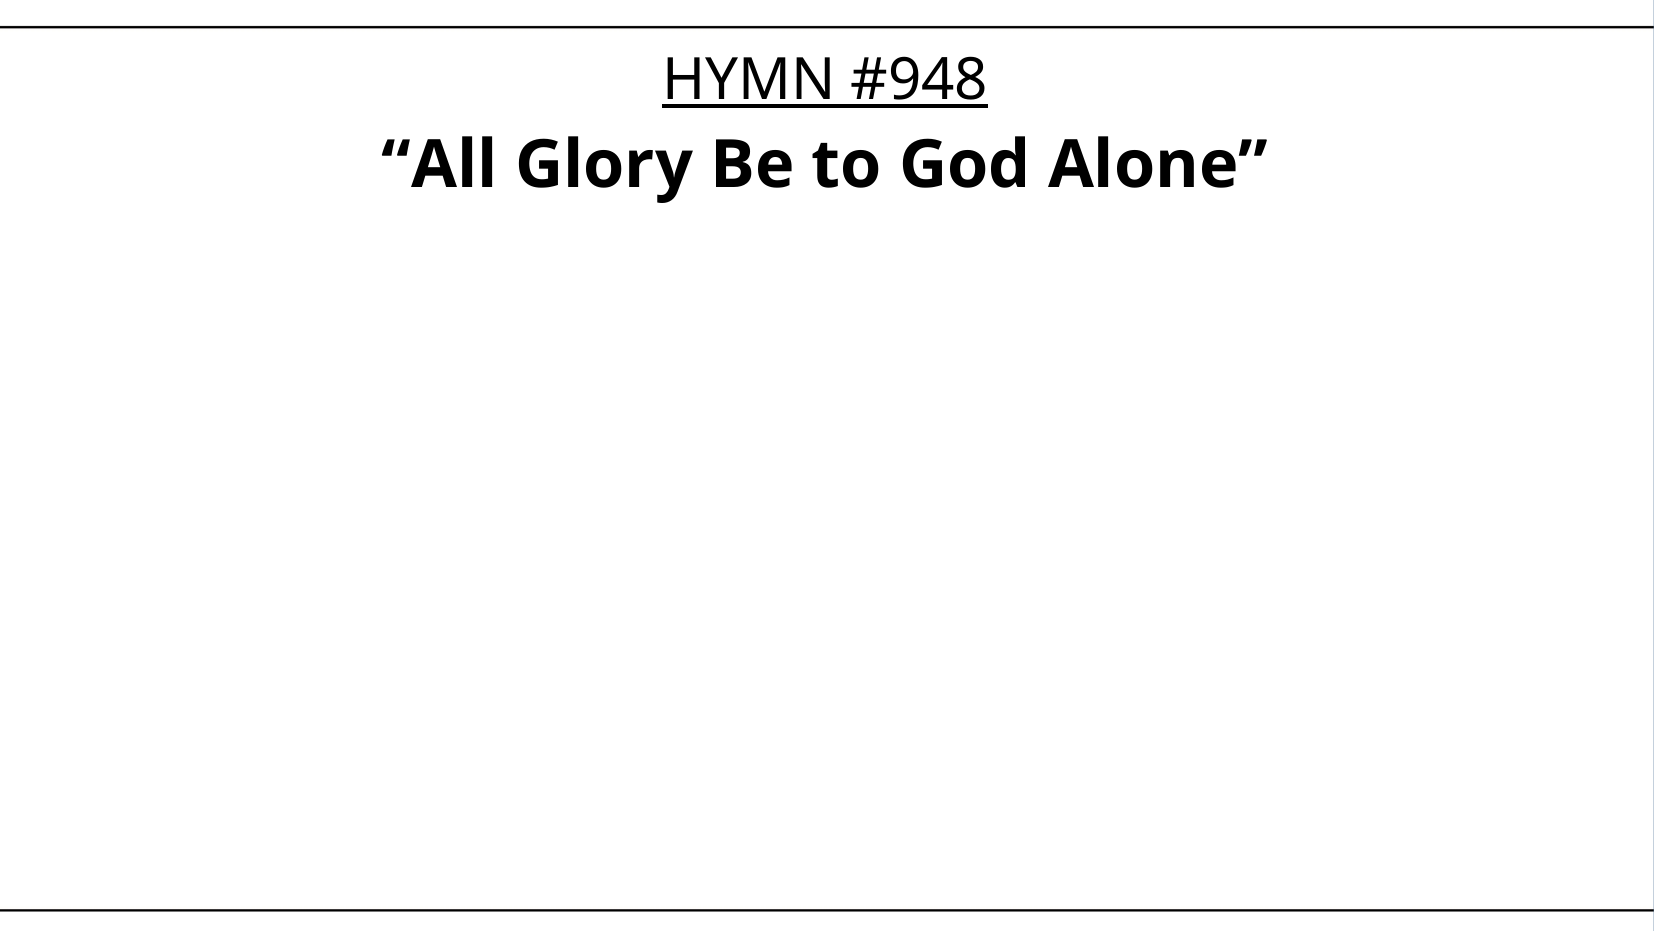

HYMN #948
“All Glory Be to God Alone”